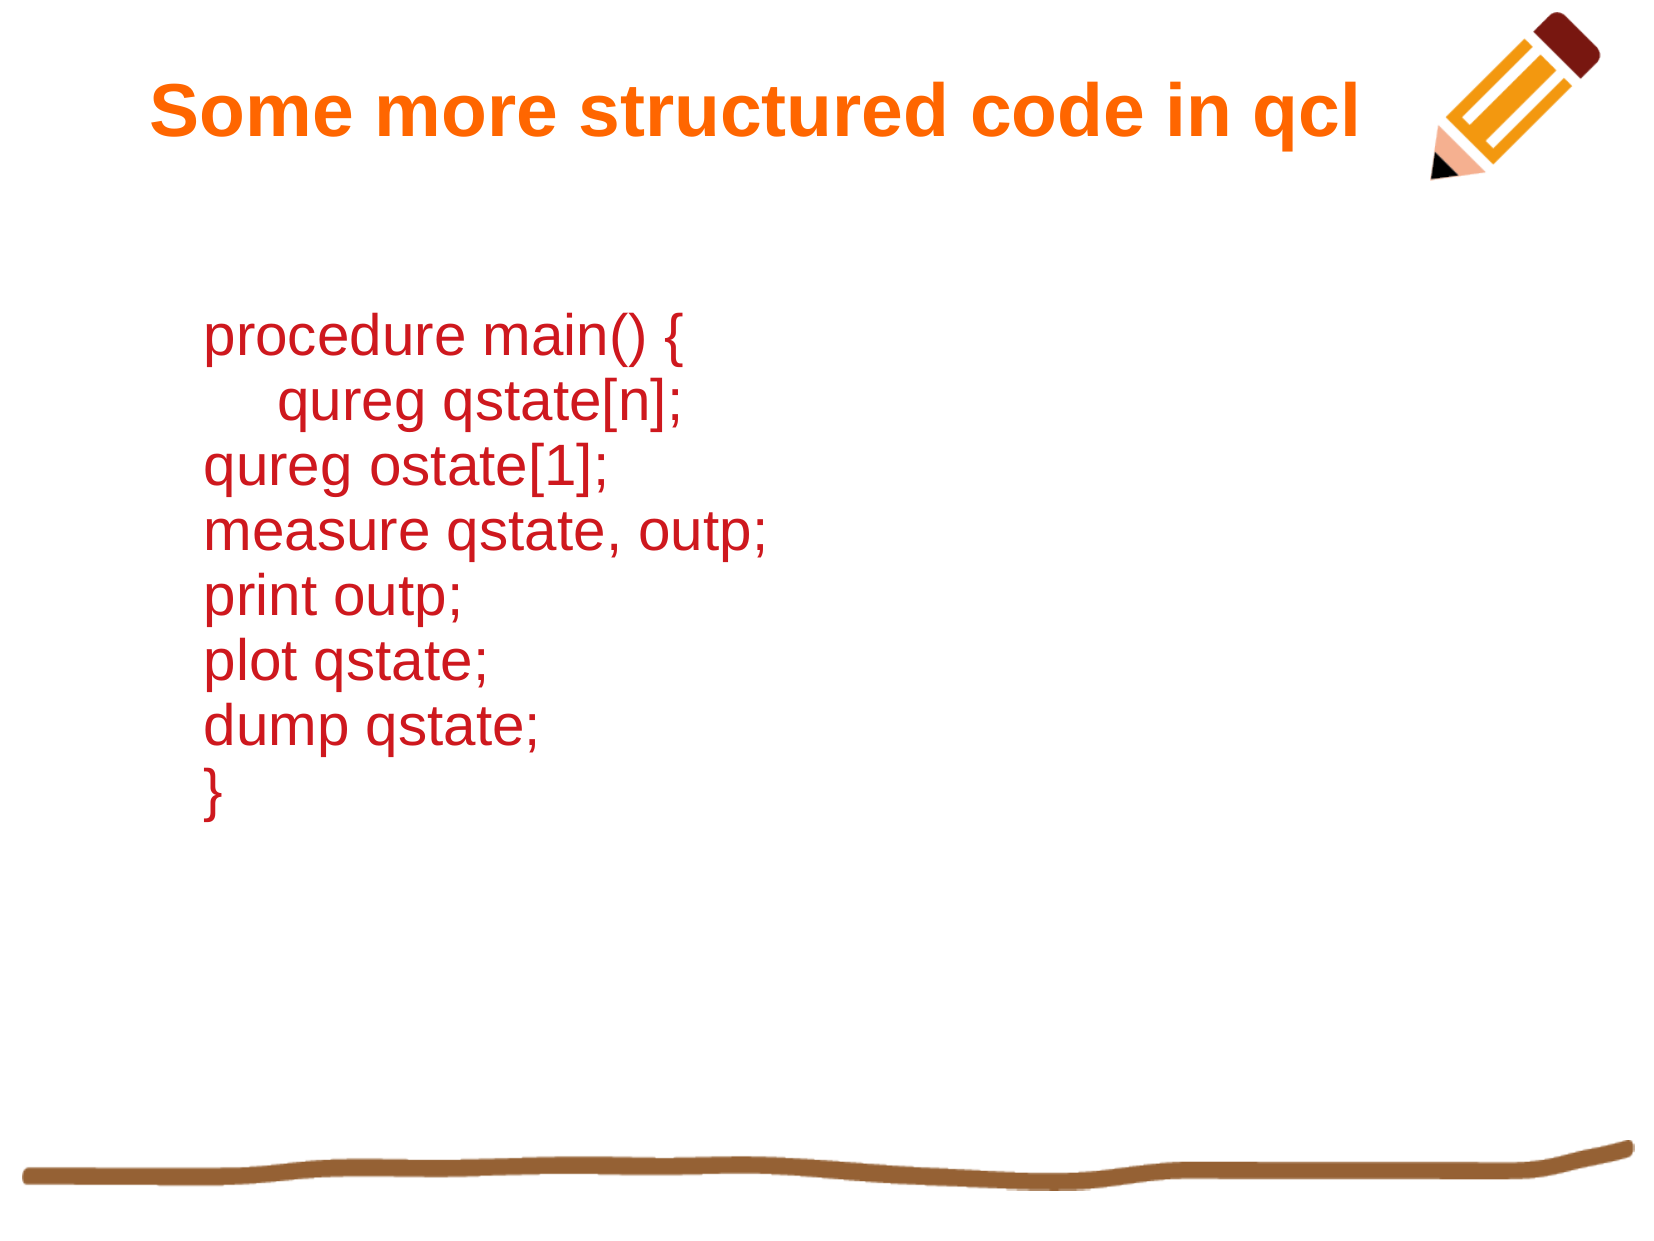

# Some more structured code in qcl
procedure main() {
	qureg qstate[n];
qureg ostate[1];
measure qstate, outp;
print outp;
plot qstate;
dump qstate;
}